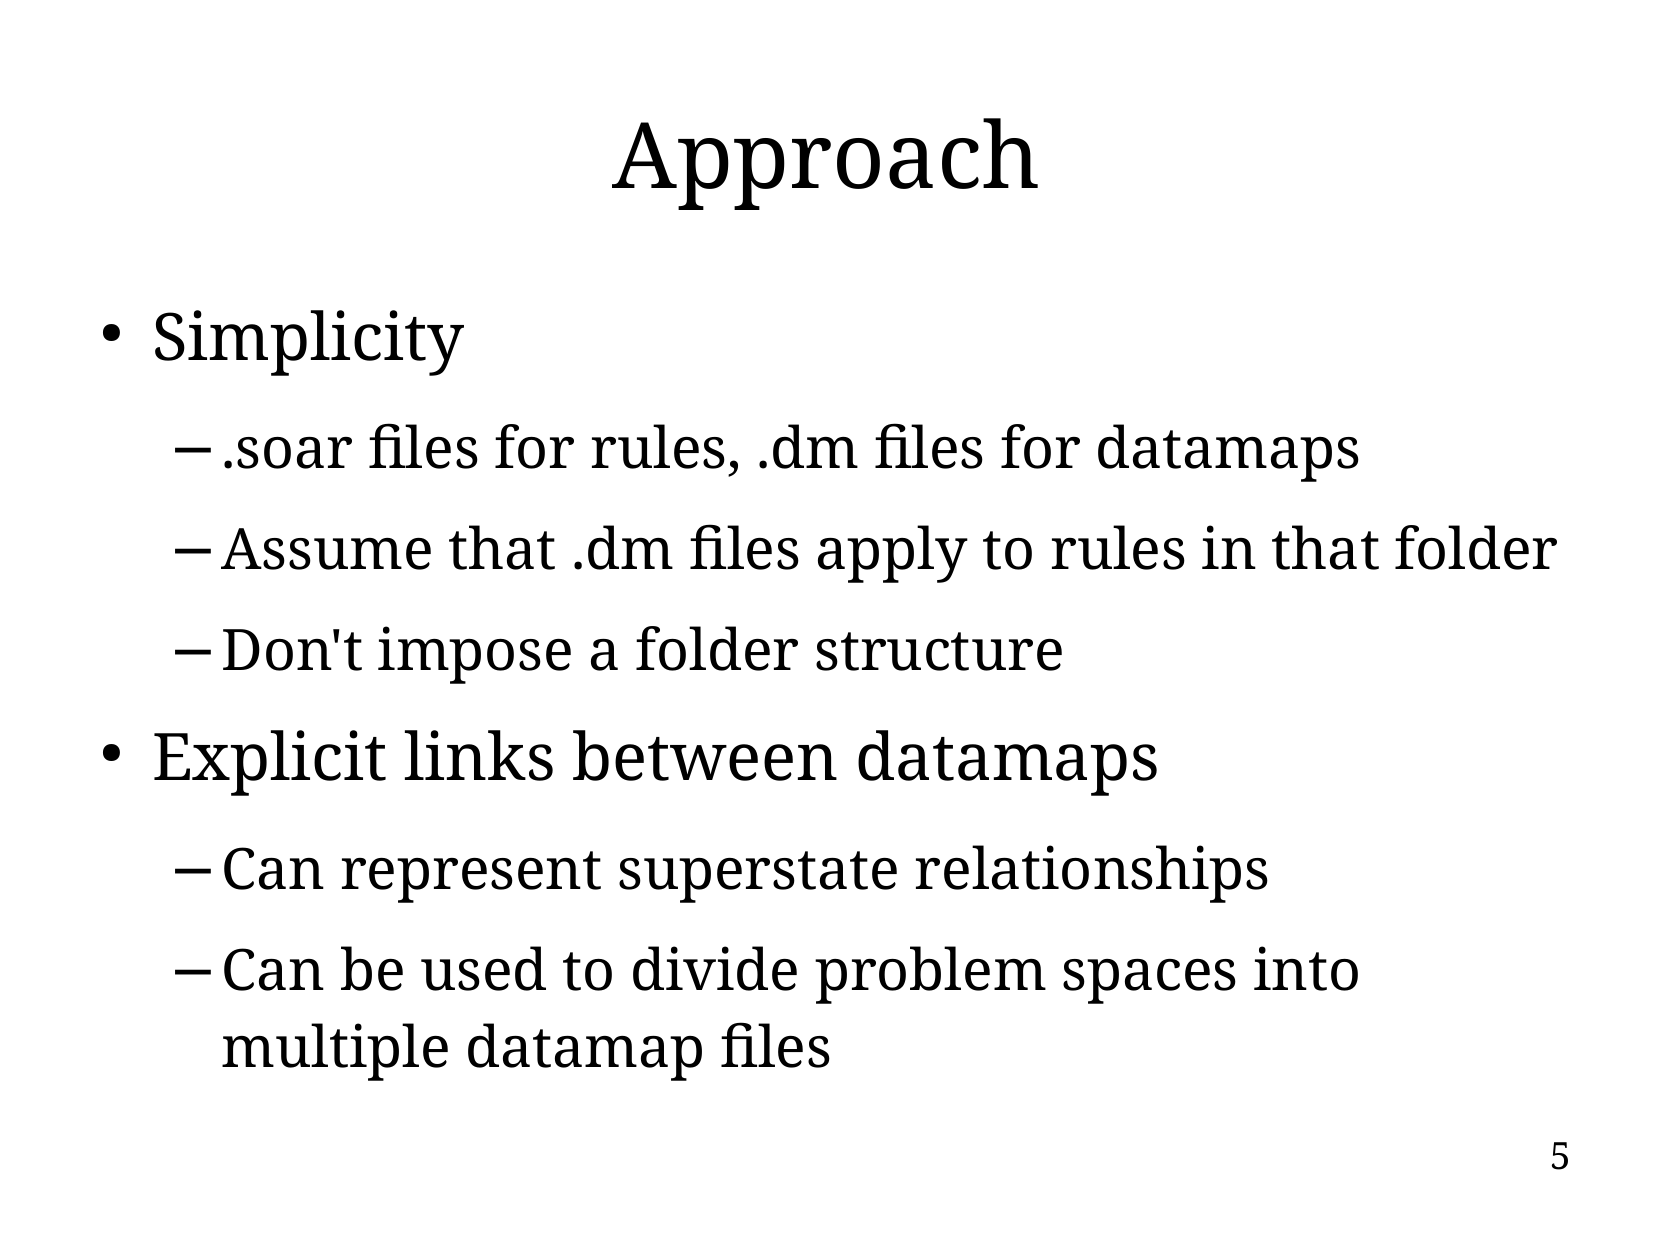

# Approach
Simplicity
.soar files for rules, .dm files for datamaps
Assume that .dm files apply to rules in that folder
Don't impose a folder structure
Explicit links between datamaps
Can represent superstate relationships
Can be used to divide problem spaces into multiple datamap files
5